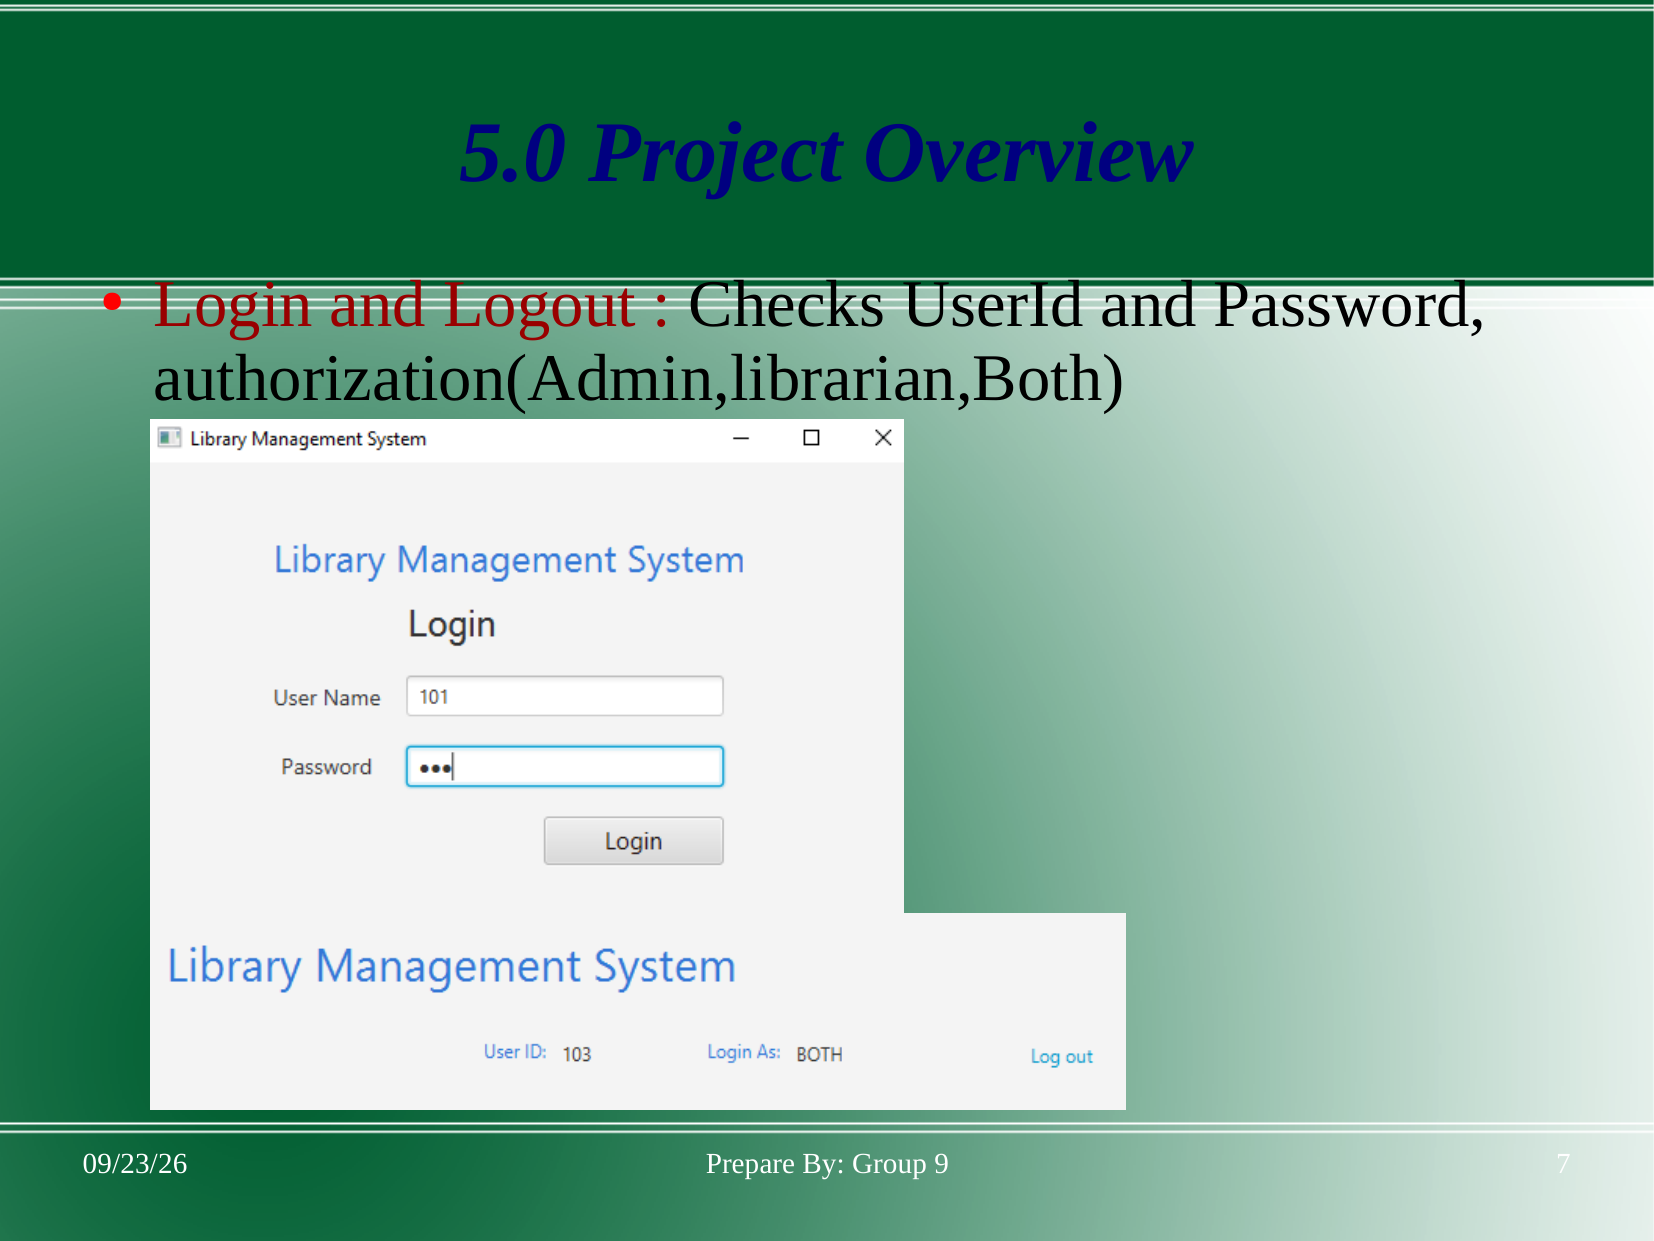

# 5.0 Project Overview
Login and Logout : Checks UserId and Password, authorization(Admin,librarian,Both)
Prepare By: Group 9
7